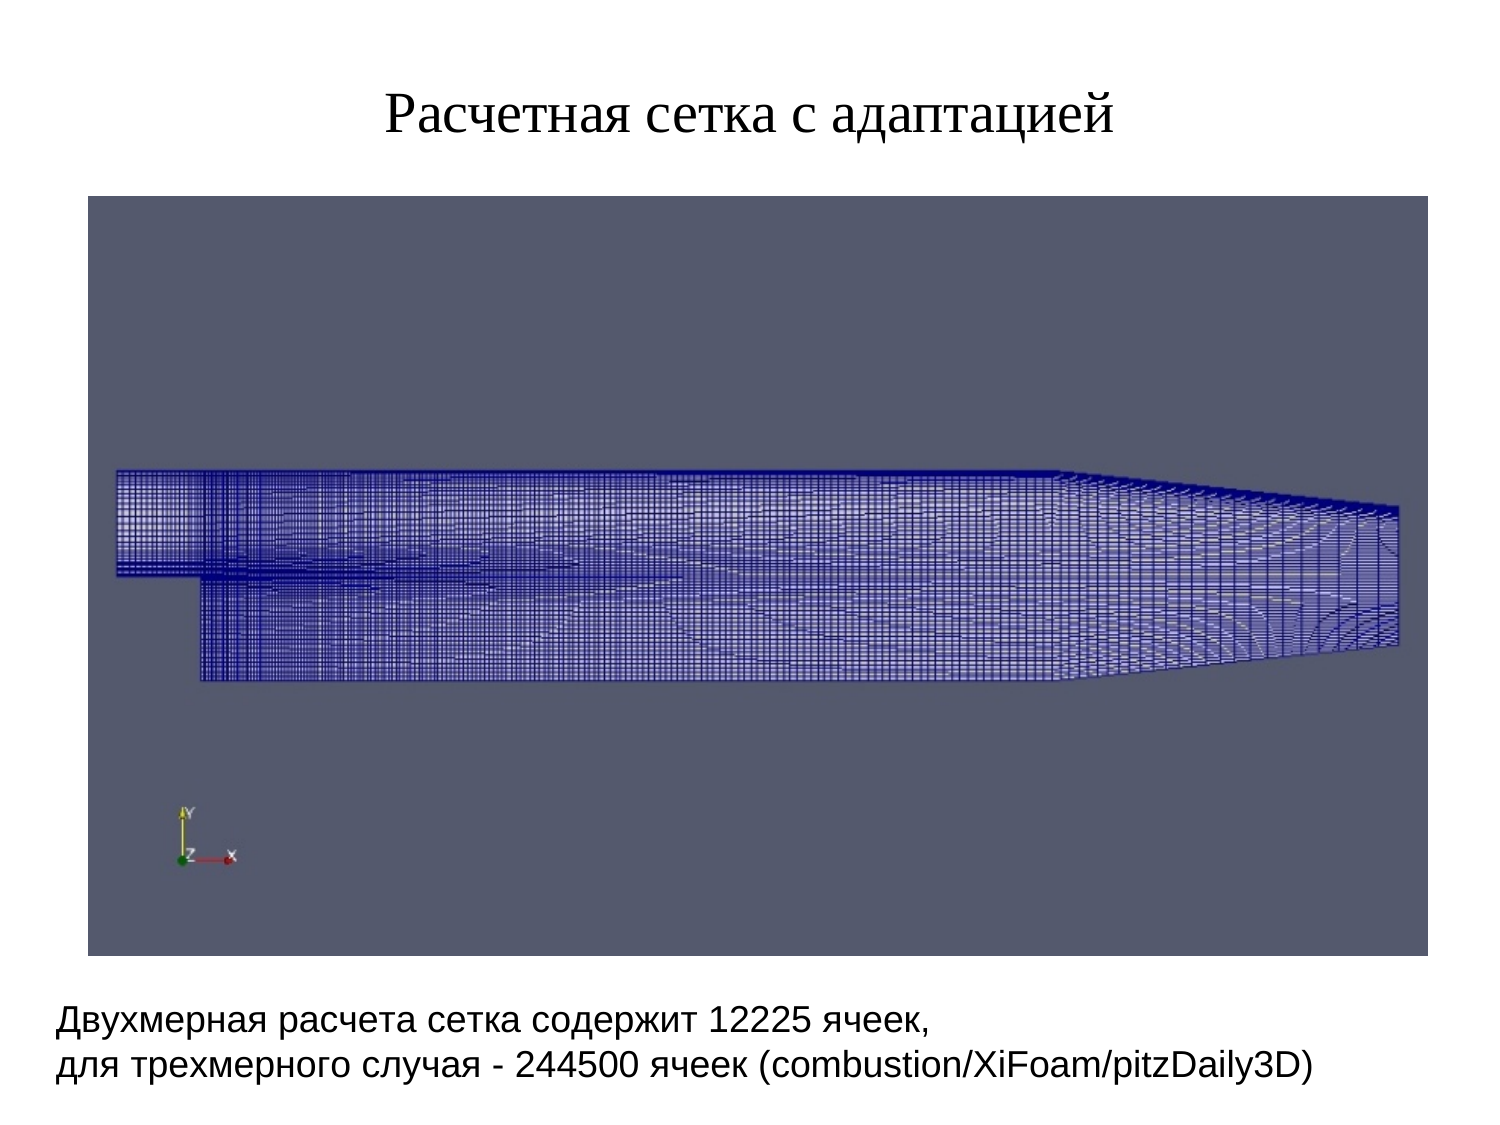

# Расчетная сетка с адаптацией
Двухмерная расчета сетка содержит 12225 ячеек,
для трехмерного случая - 244500 ячеек (combustion/XiFoam/pitzDaily3D)